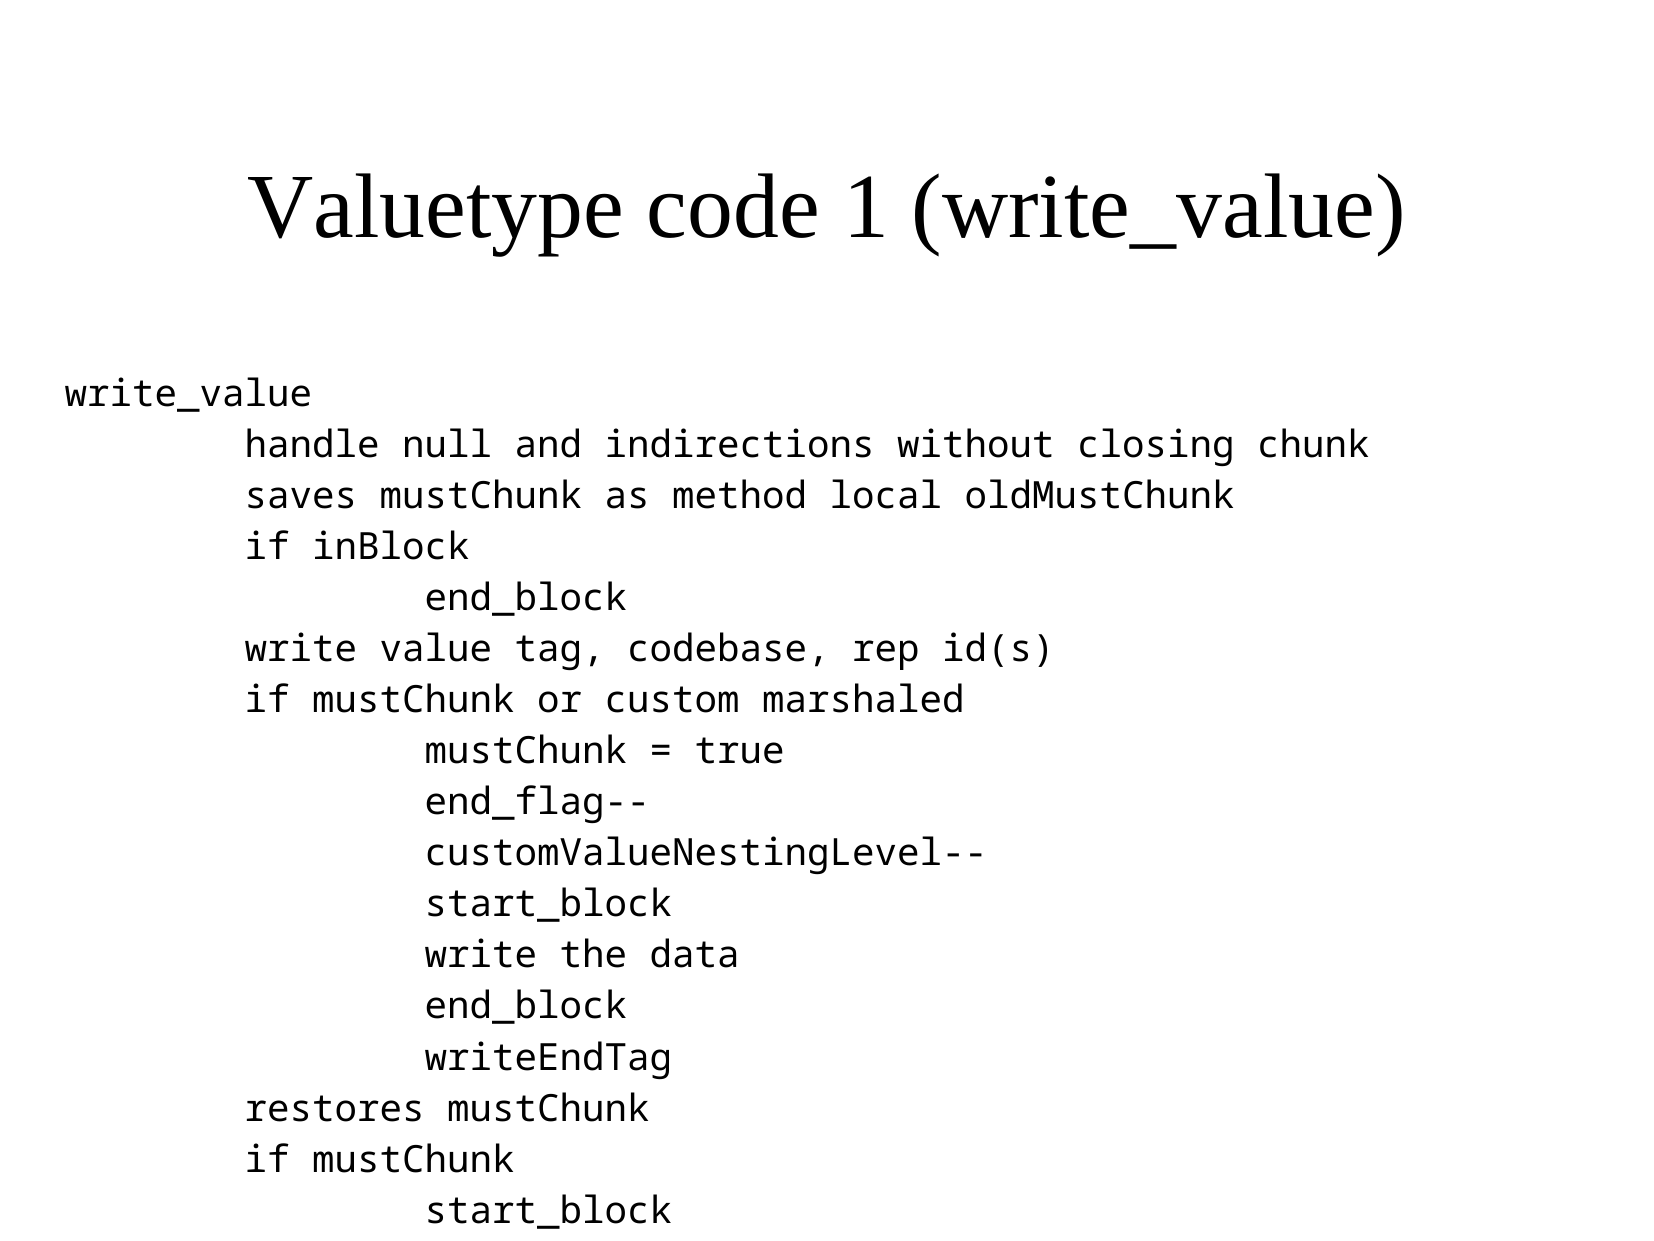

# Valuetype code 1 (write_value)
write_value
 handle null and indirections without closing chunk
 saves mustChunk as method local oldMustChunk
 if inBlock
 end_block
 write value tag, codebase, rep id(s)
 if mustChunk or custom marshaled
 mustChunk = true
 end_flag--
 customValueNestingLevel--
 start_block
 write the data
 end_block
 writeEndTag
 restores mustChunk
 if mustChunk
 start_block